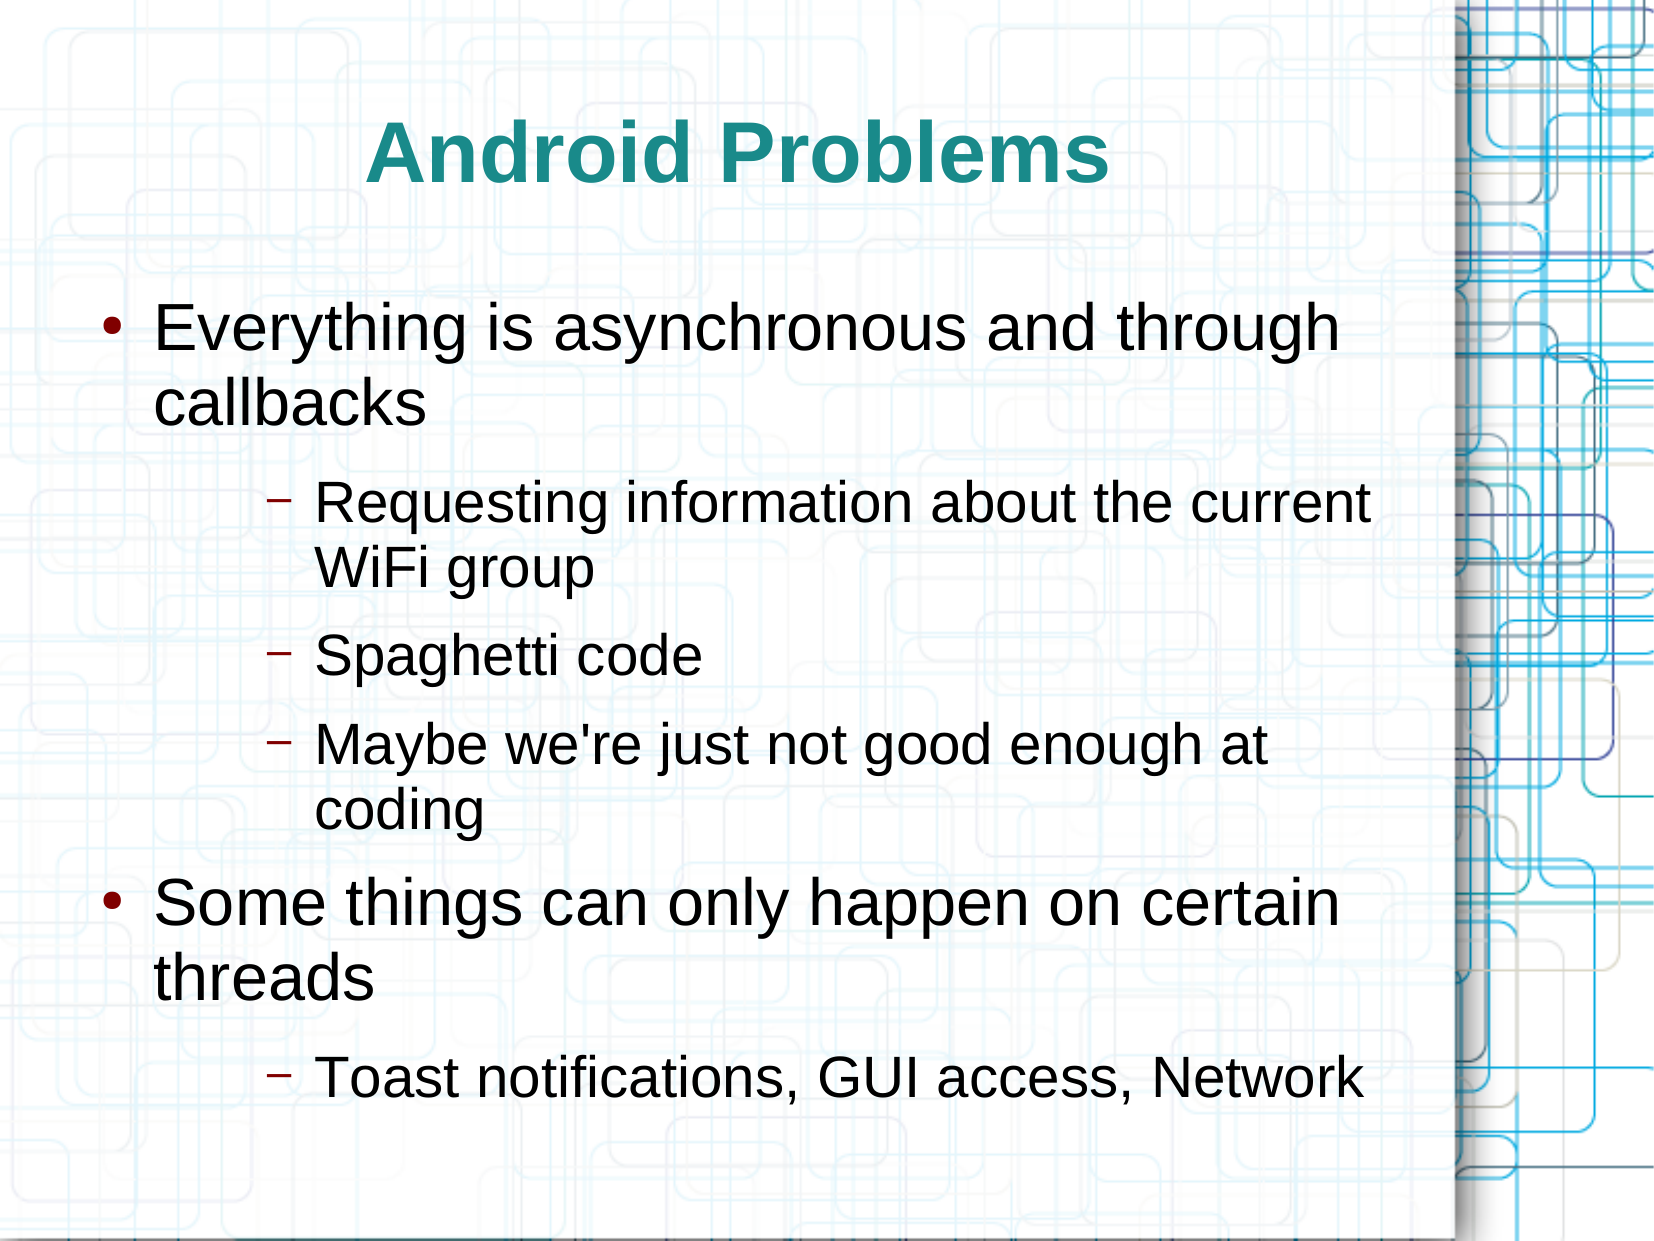

# Android Problems
Everything is asynchronous and through callbacks
Requesting information about the current WiFi group
Spaghetti code
Maybe we're just not good enough at coding
Some things can only happen on certain threads
Toast notifications, GUI access, Network